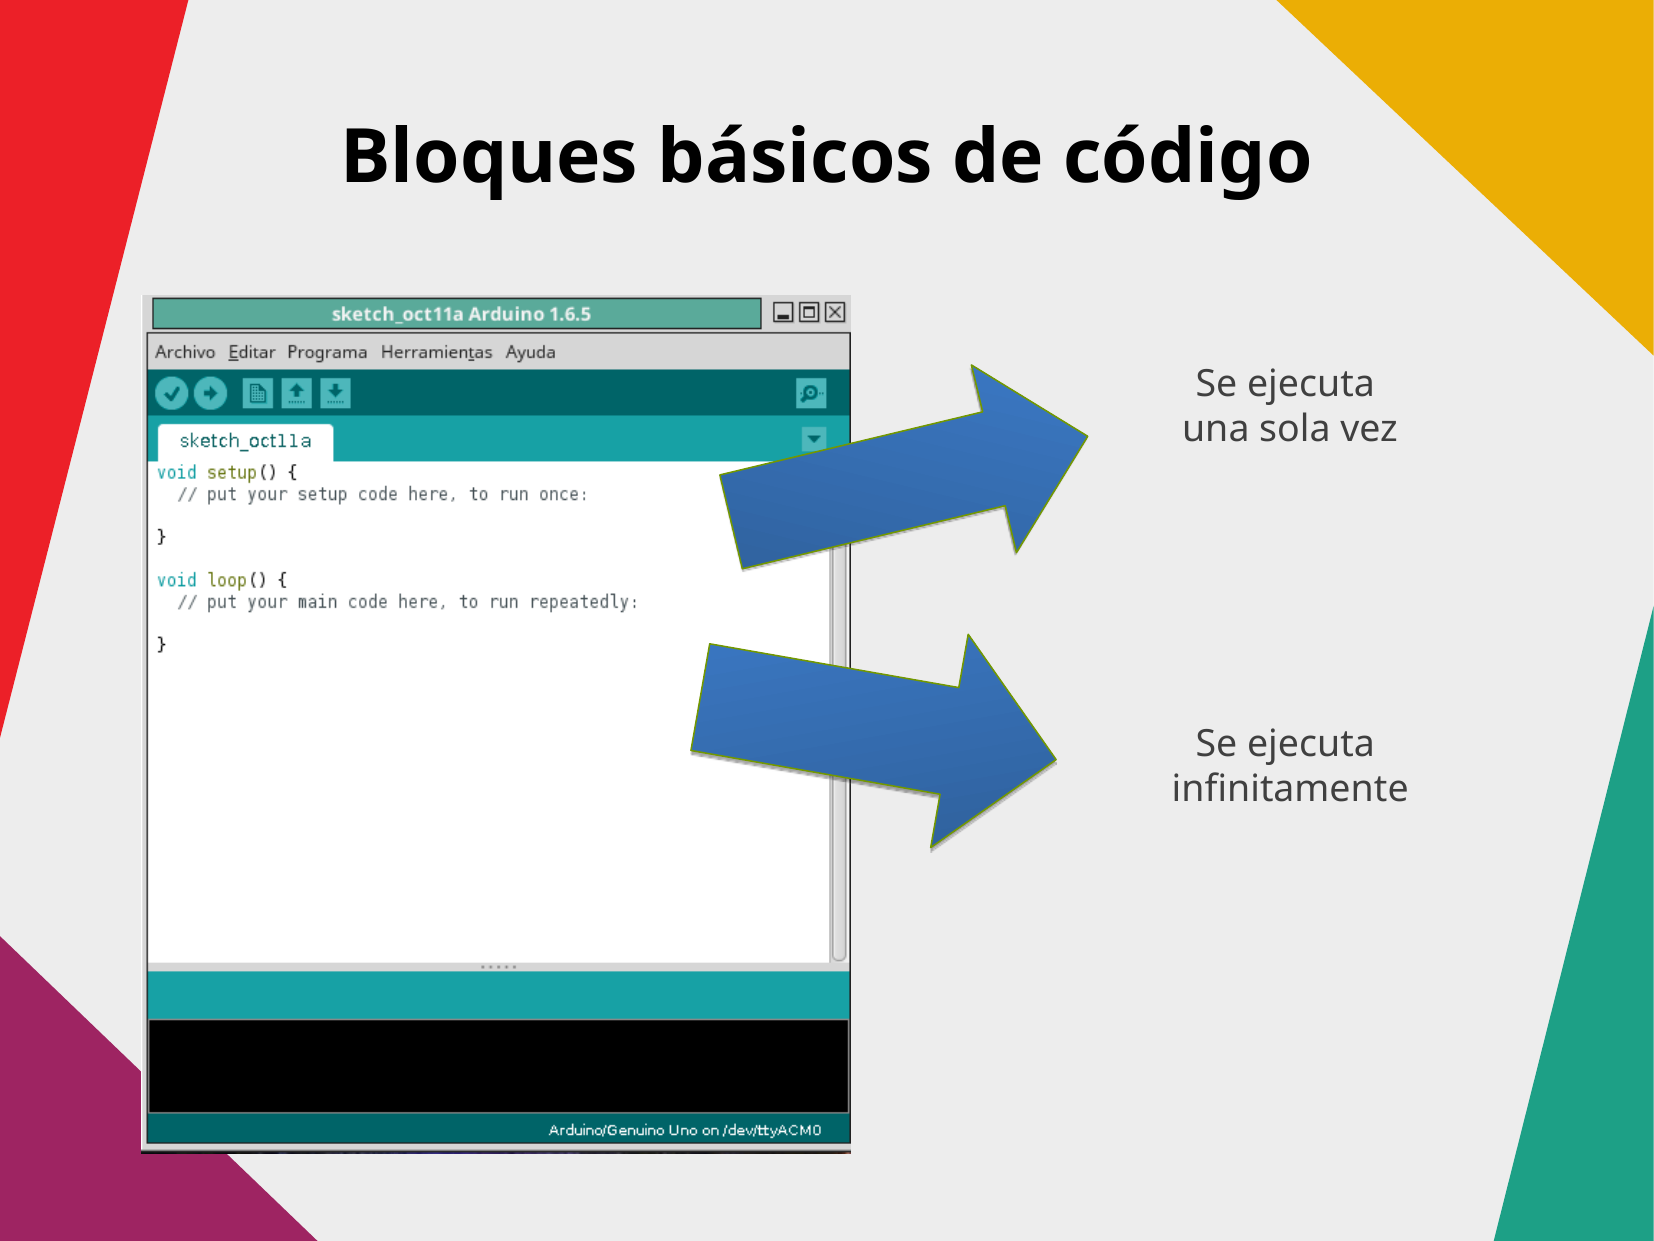

# Bloques básicos de código
Se ejecuta
una sola vez
Se ejecuta
infinitamente